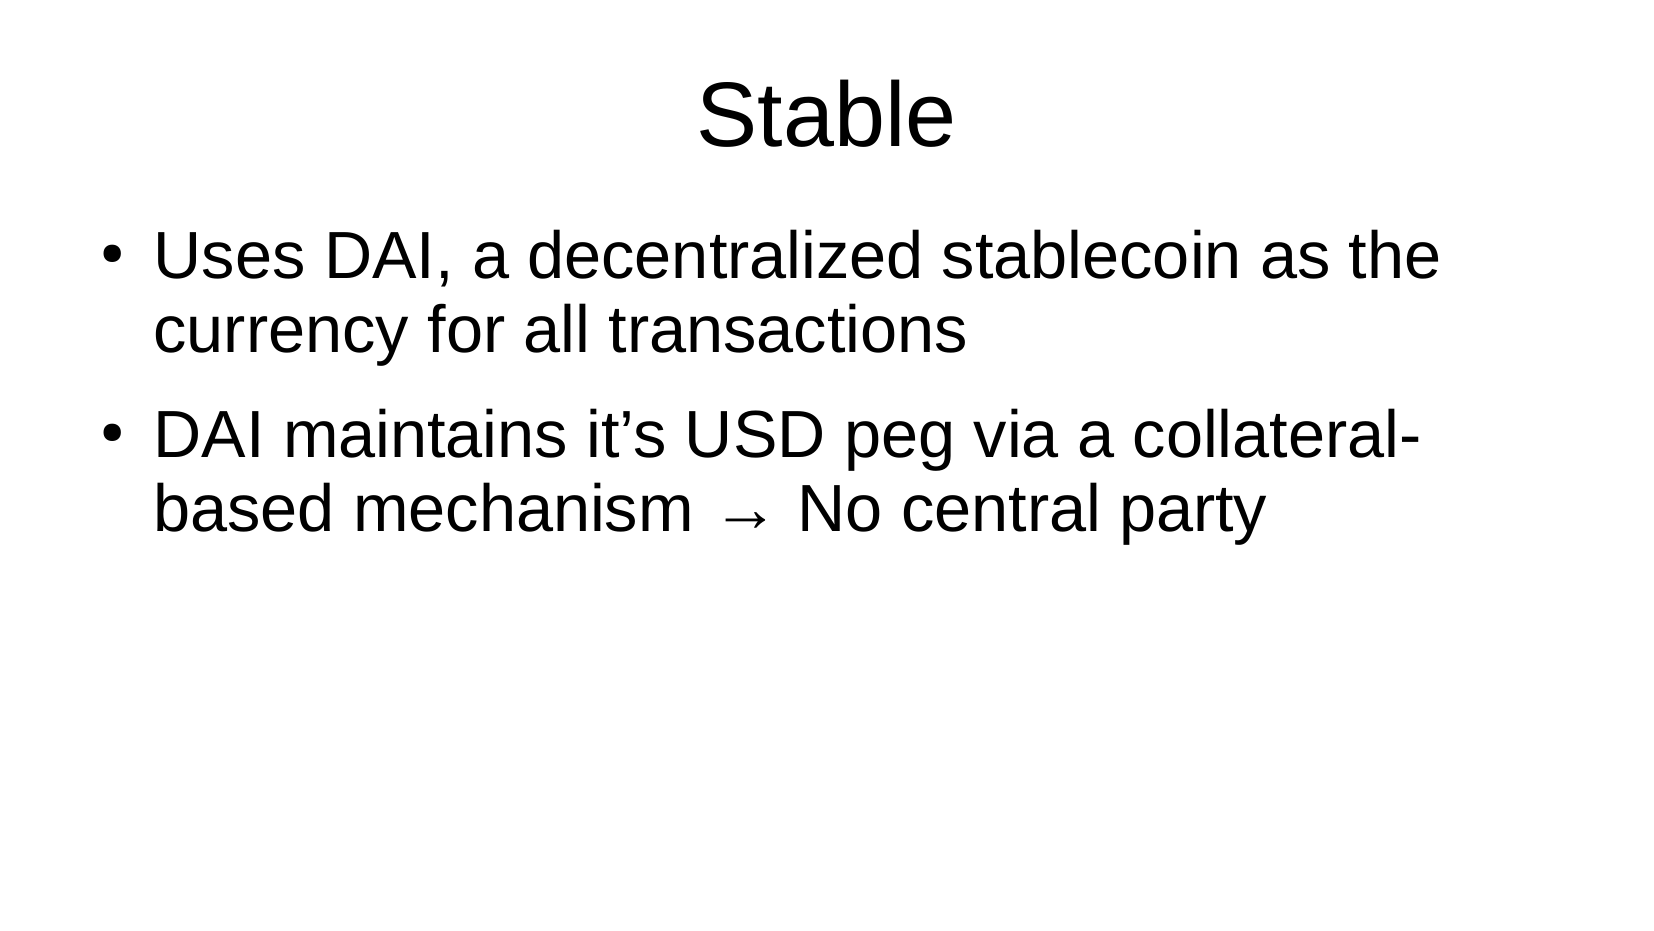

# Stable
Uses DAI, a decentralized stablecoin as the currency for all transactions
DAI maintains it’s USD peg via a collateral-based mechanism → No central party